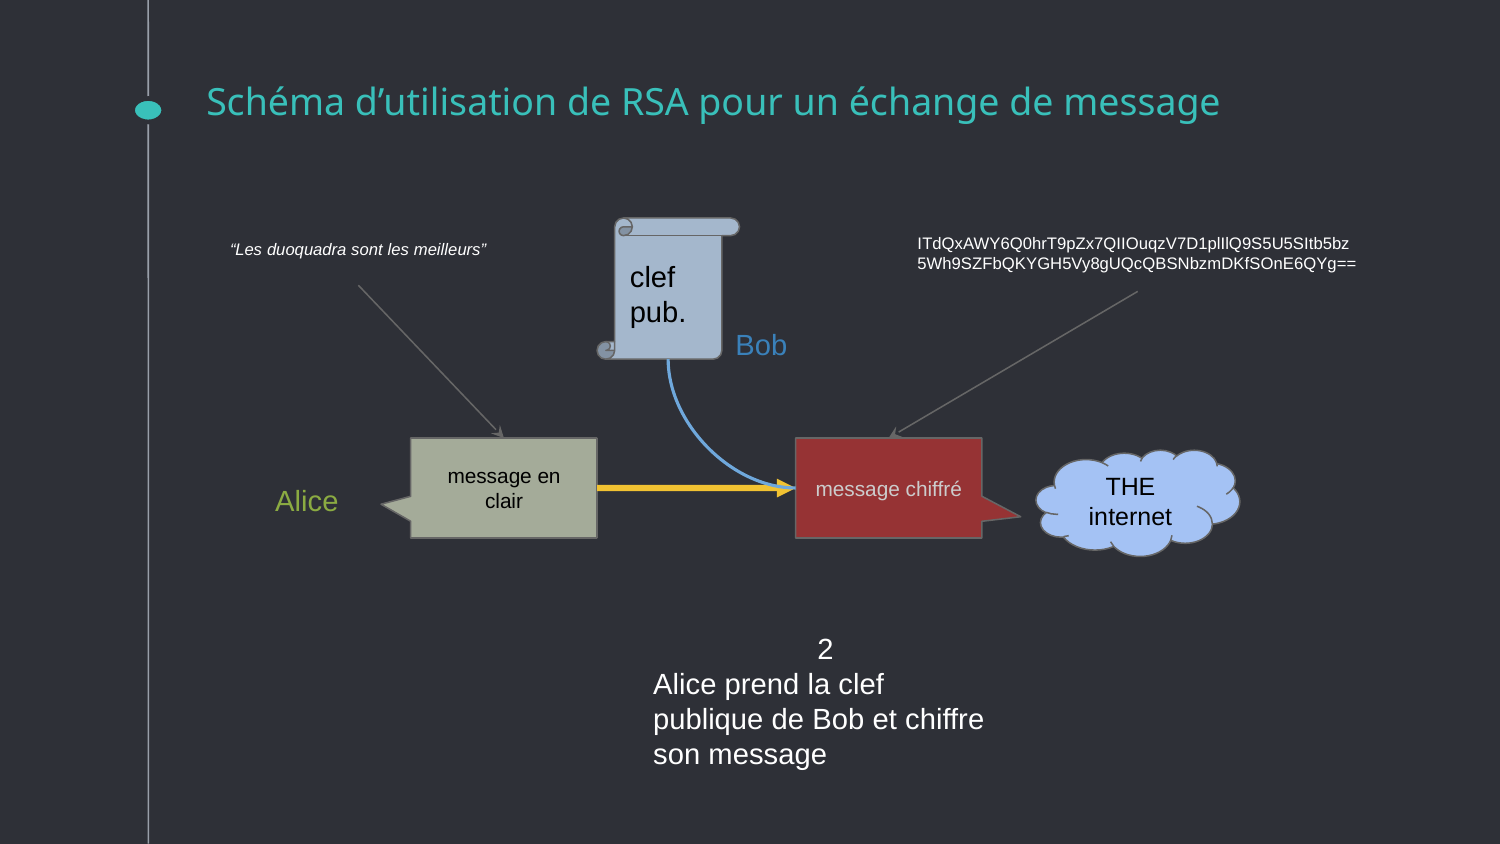

# Schéma d’utilisation de RSA pour un échange de message
clef pub.
ITdQxAWY6Q0hrT9pZx7QIIOuqzV7D1plIlQ9S5U5SItb5bz5Wh9SZFbQKYGH5Vy8gUQcQBSNbzmDKfSOnE6QYg==
“Les duoquadra sont les meilleurs”
Bob
message en clair
message chiffré
THE internet
Alice
2
Alice prend la clef publique de Bob et chiffre son message